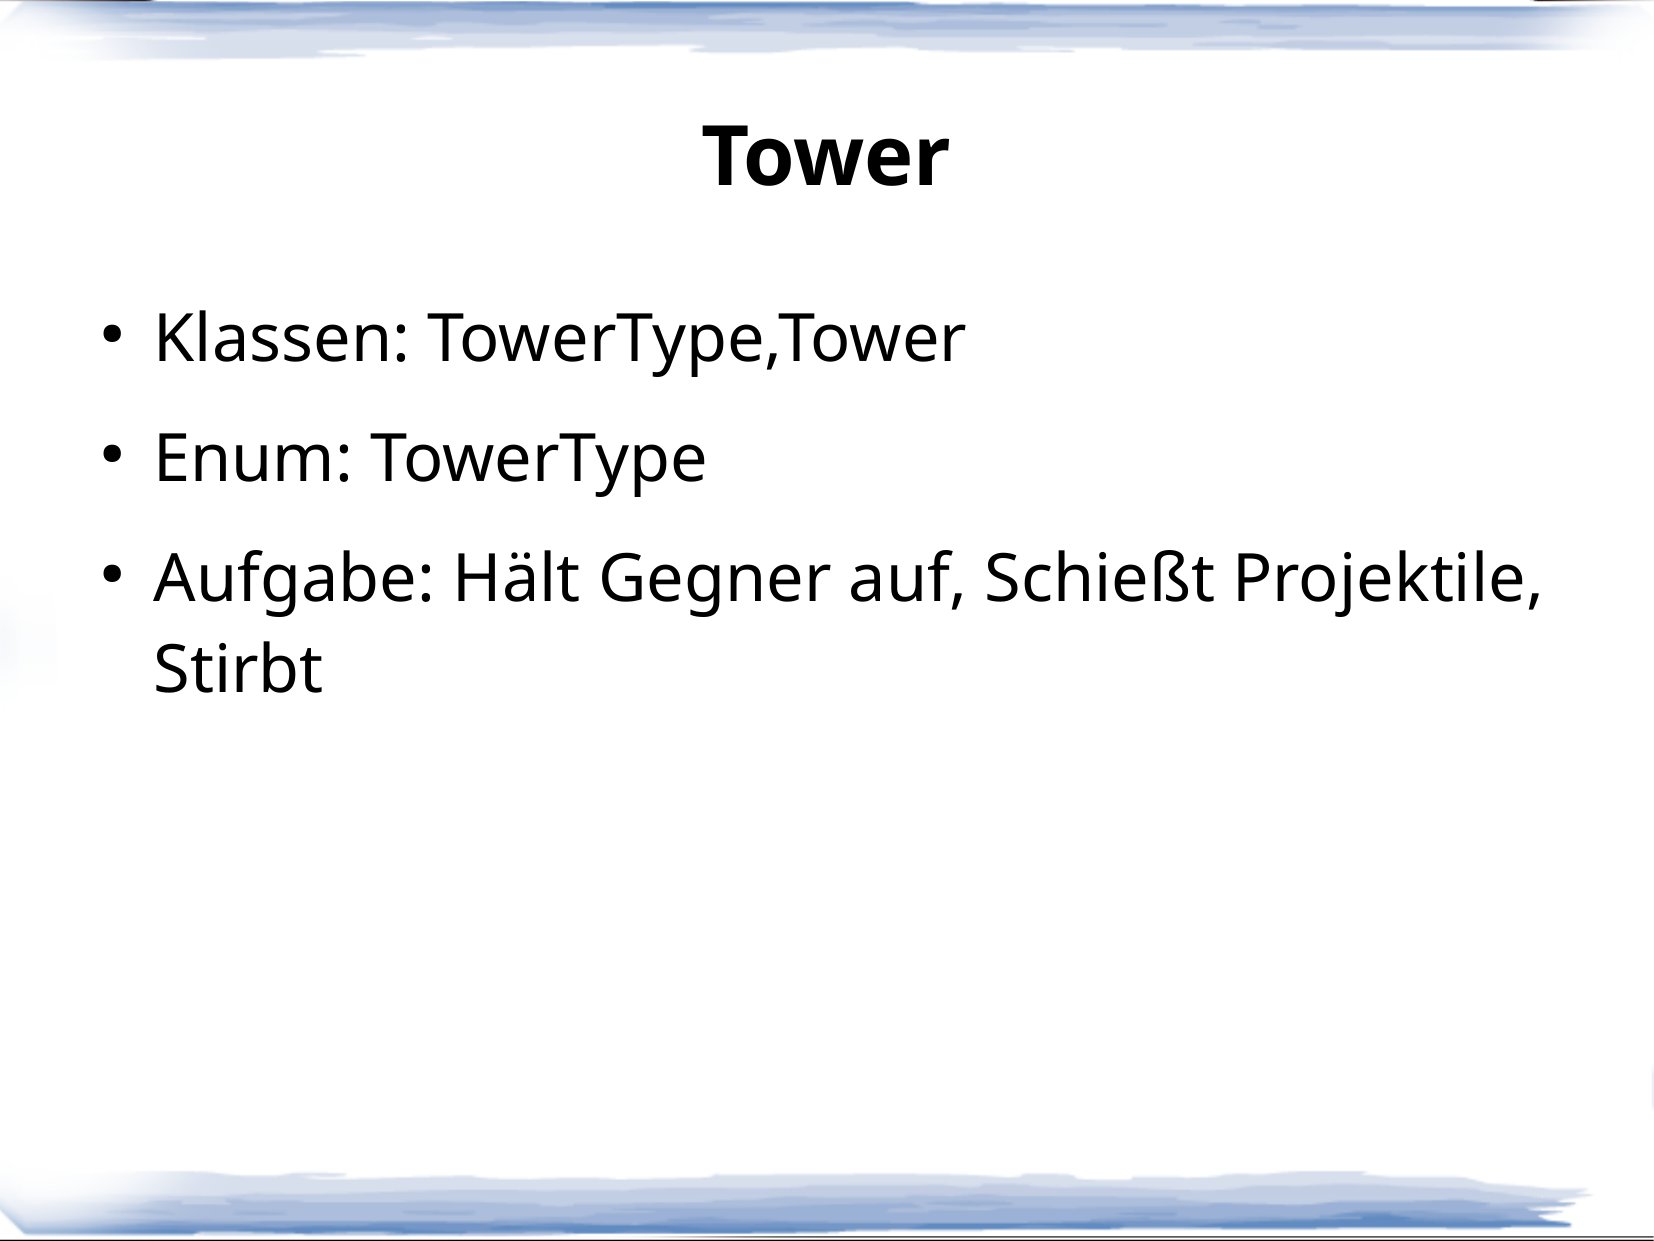

# Tower
Klassen: TowerType,Tower
Enum: TowerType
Aufgabe: Hält Gegner auf, Schießt Projektile, Stirbt